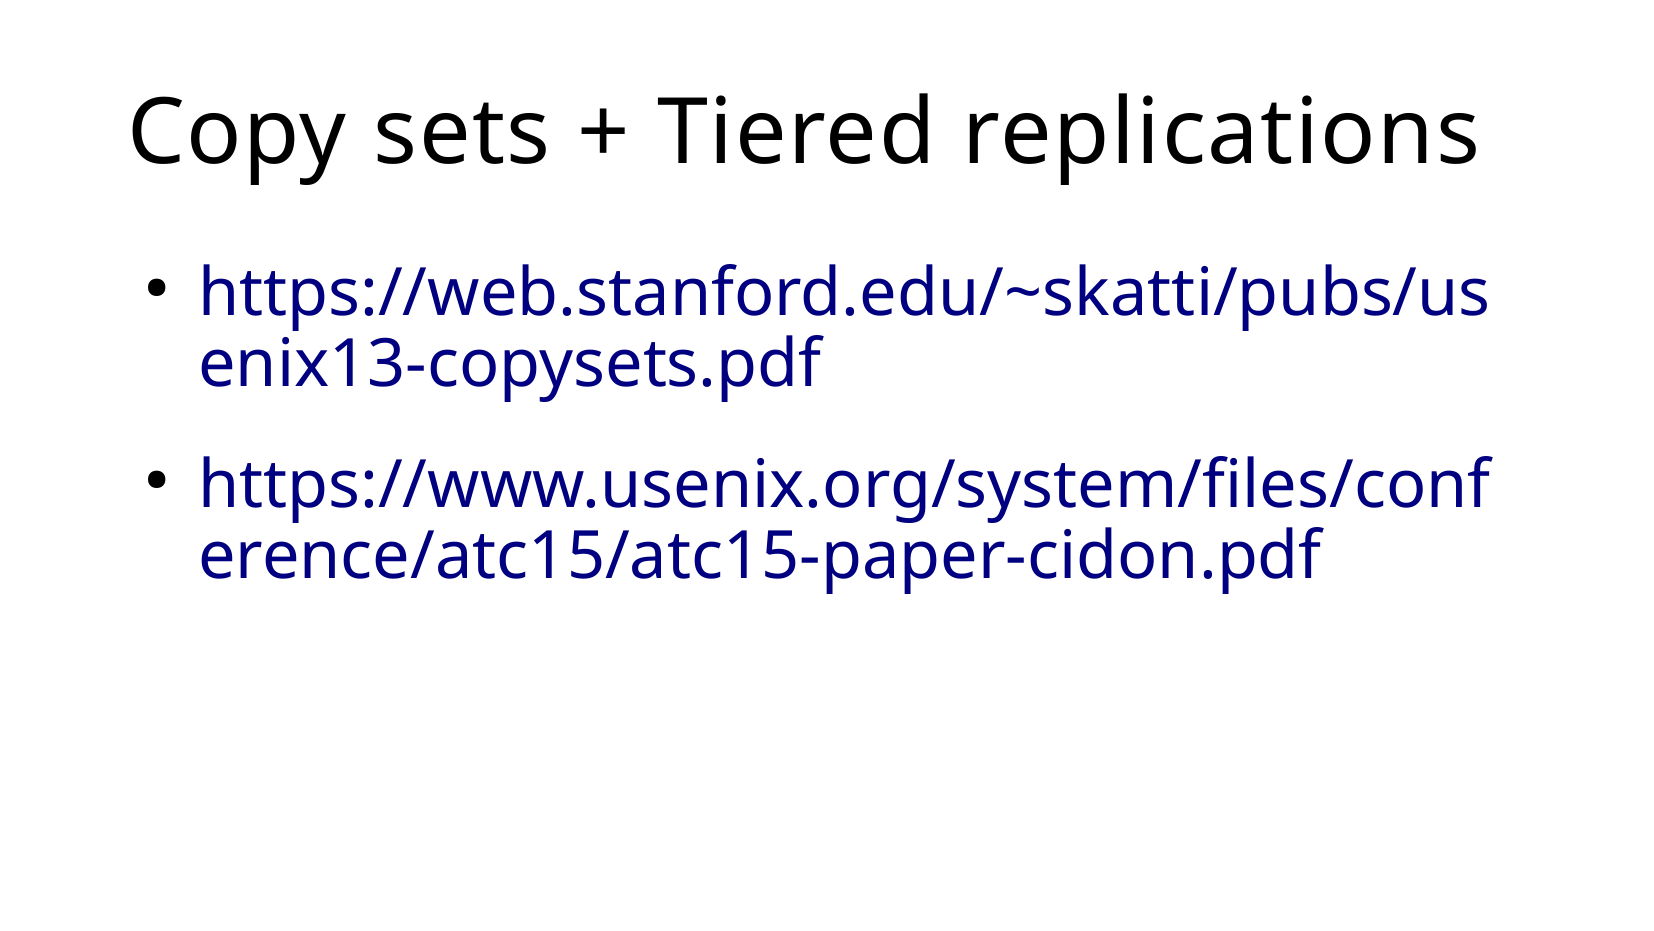

# Copy sets + Tiered replications
https://web.stanford.edu/~skatti/pubs/usenix13-copysets.pdf
https://www.usenix.org/system/files/conference/atc15/atc15-paper-cidon.pdf